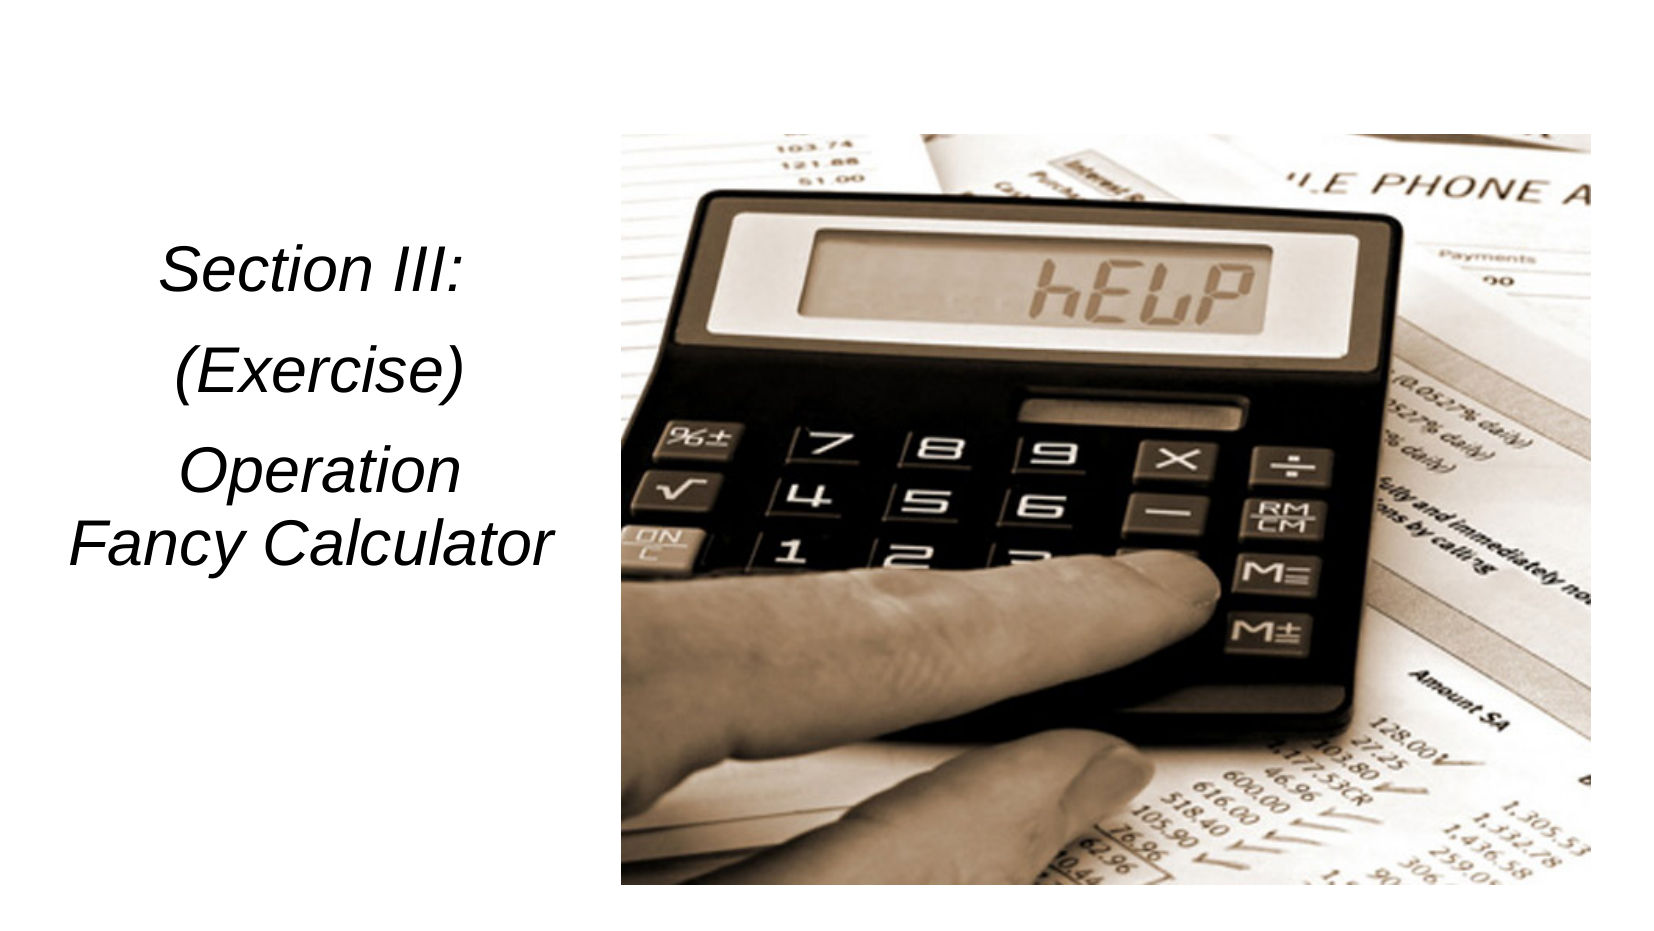

# Section III:
 (Exercise)
 Operation Fancy Calculator